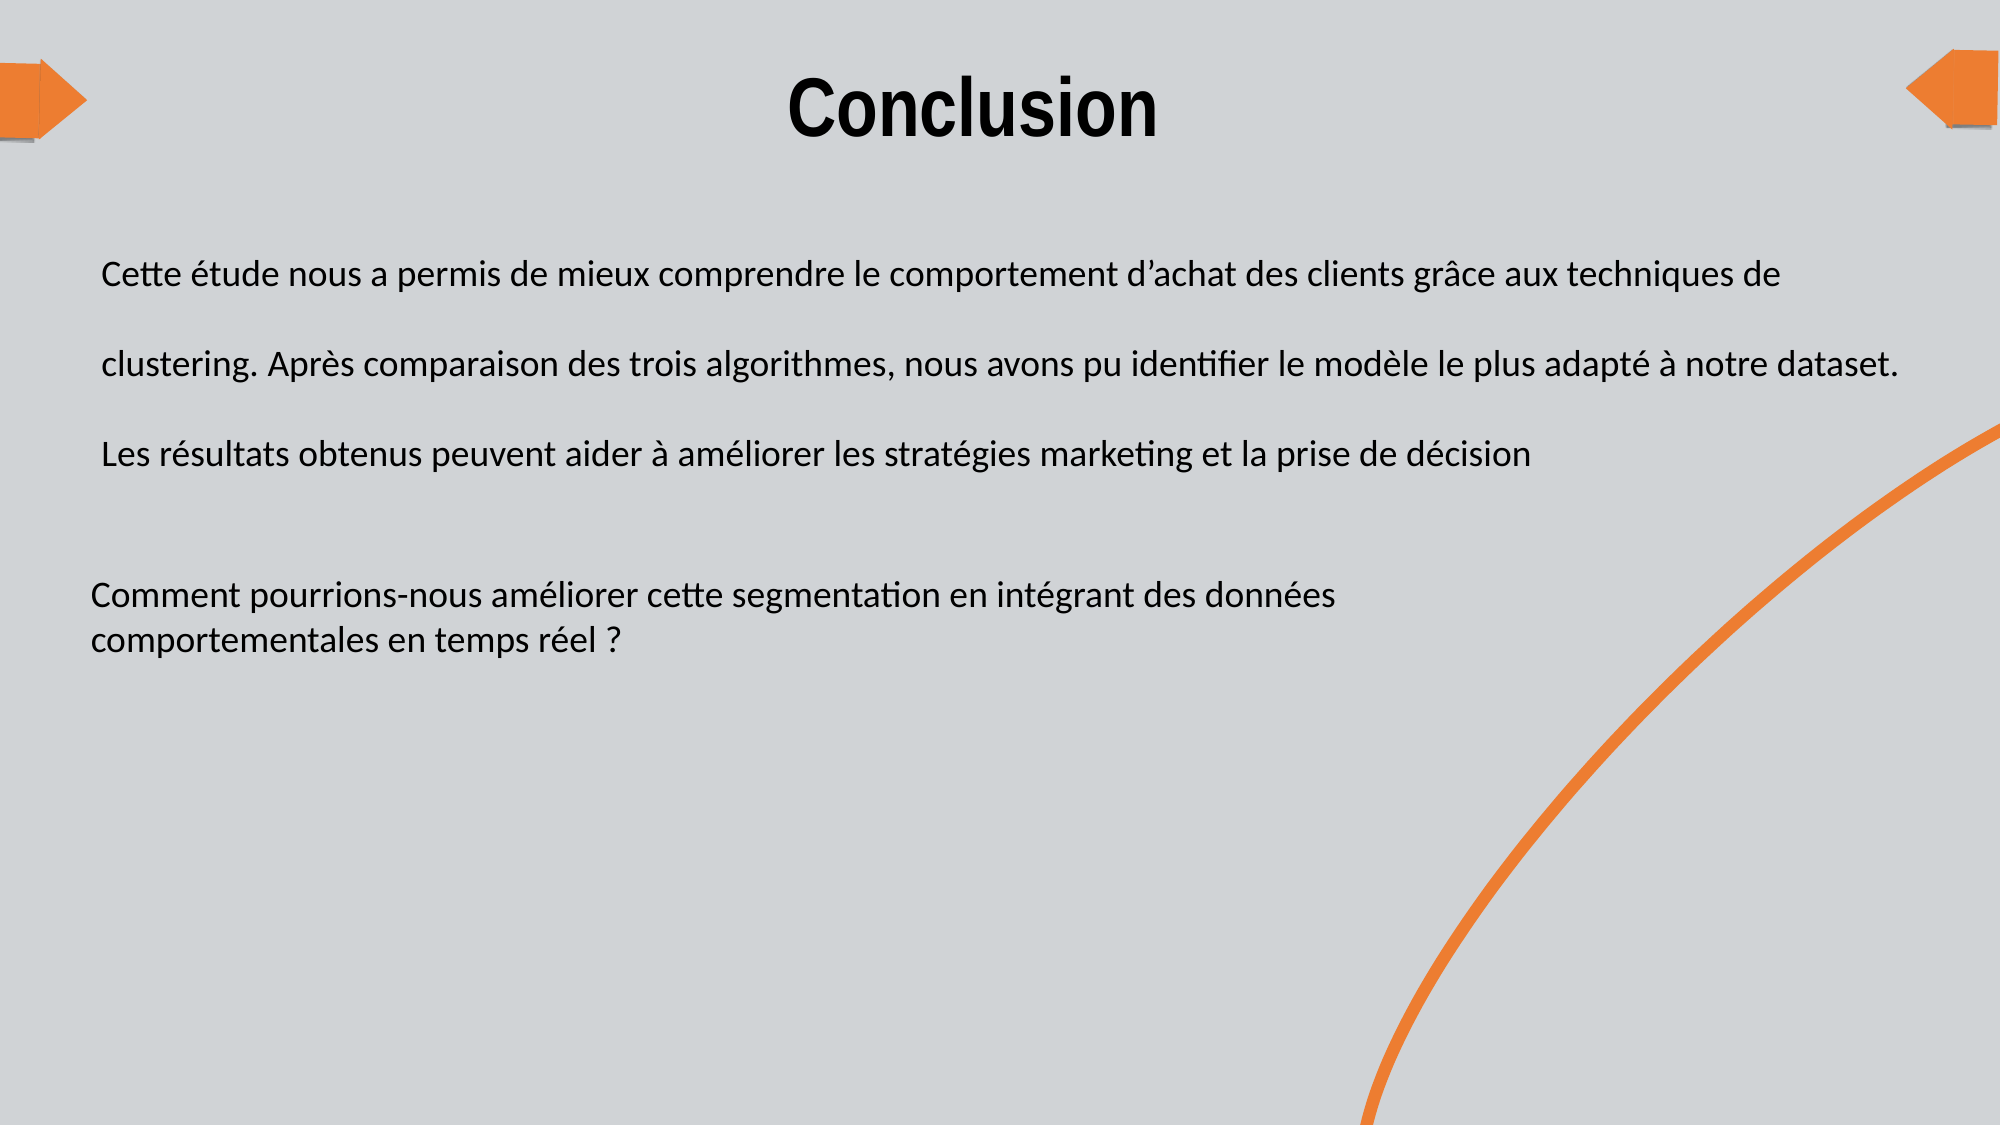

Conclusion
Cette étude nous a permis de mieux comprendre le comportement d’achat des clients grâce aux techniques de clustering. Après comparaison des trois algorithmes, nous avons pu identifier le modèle le plus adapté à notre dataset. Les résultats obtenus peuvent aider à améliorer les stratégies marketing et la prise de décision
Comment pourrions-nous améliorer cette segmentation en intégrant des données comportementales en temps réel ?